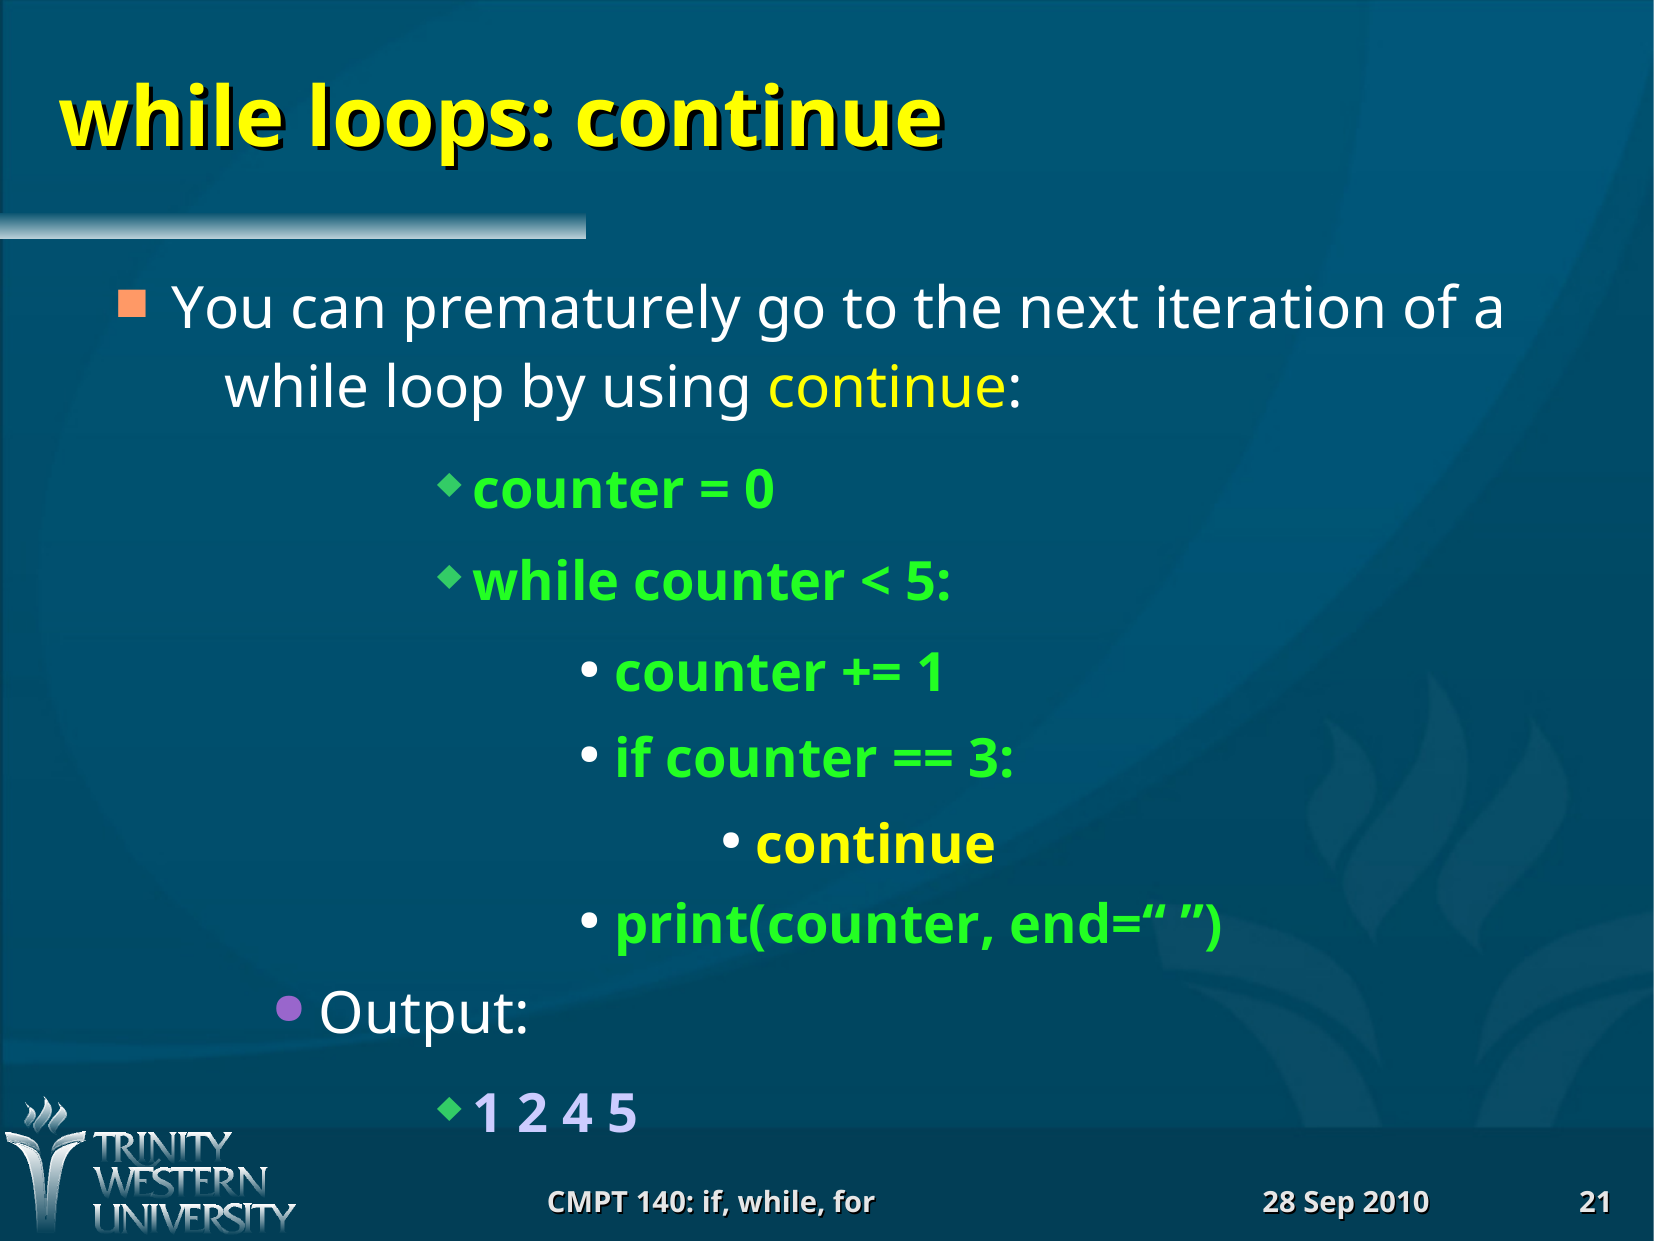

# while loops: continue
You can prematurely go to the next iteration of a while loop by using continue:
counter = 0
while counter < 5:
counter += 1
if counter == 3:
continue
print(counter, end=“ ”)
Output:
1 2 4 5
CMPT 140: if, while, for
28 Sep 2010
21